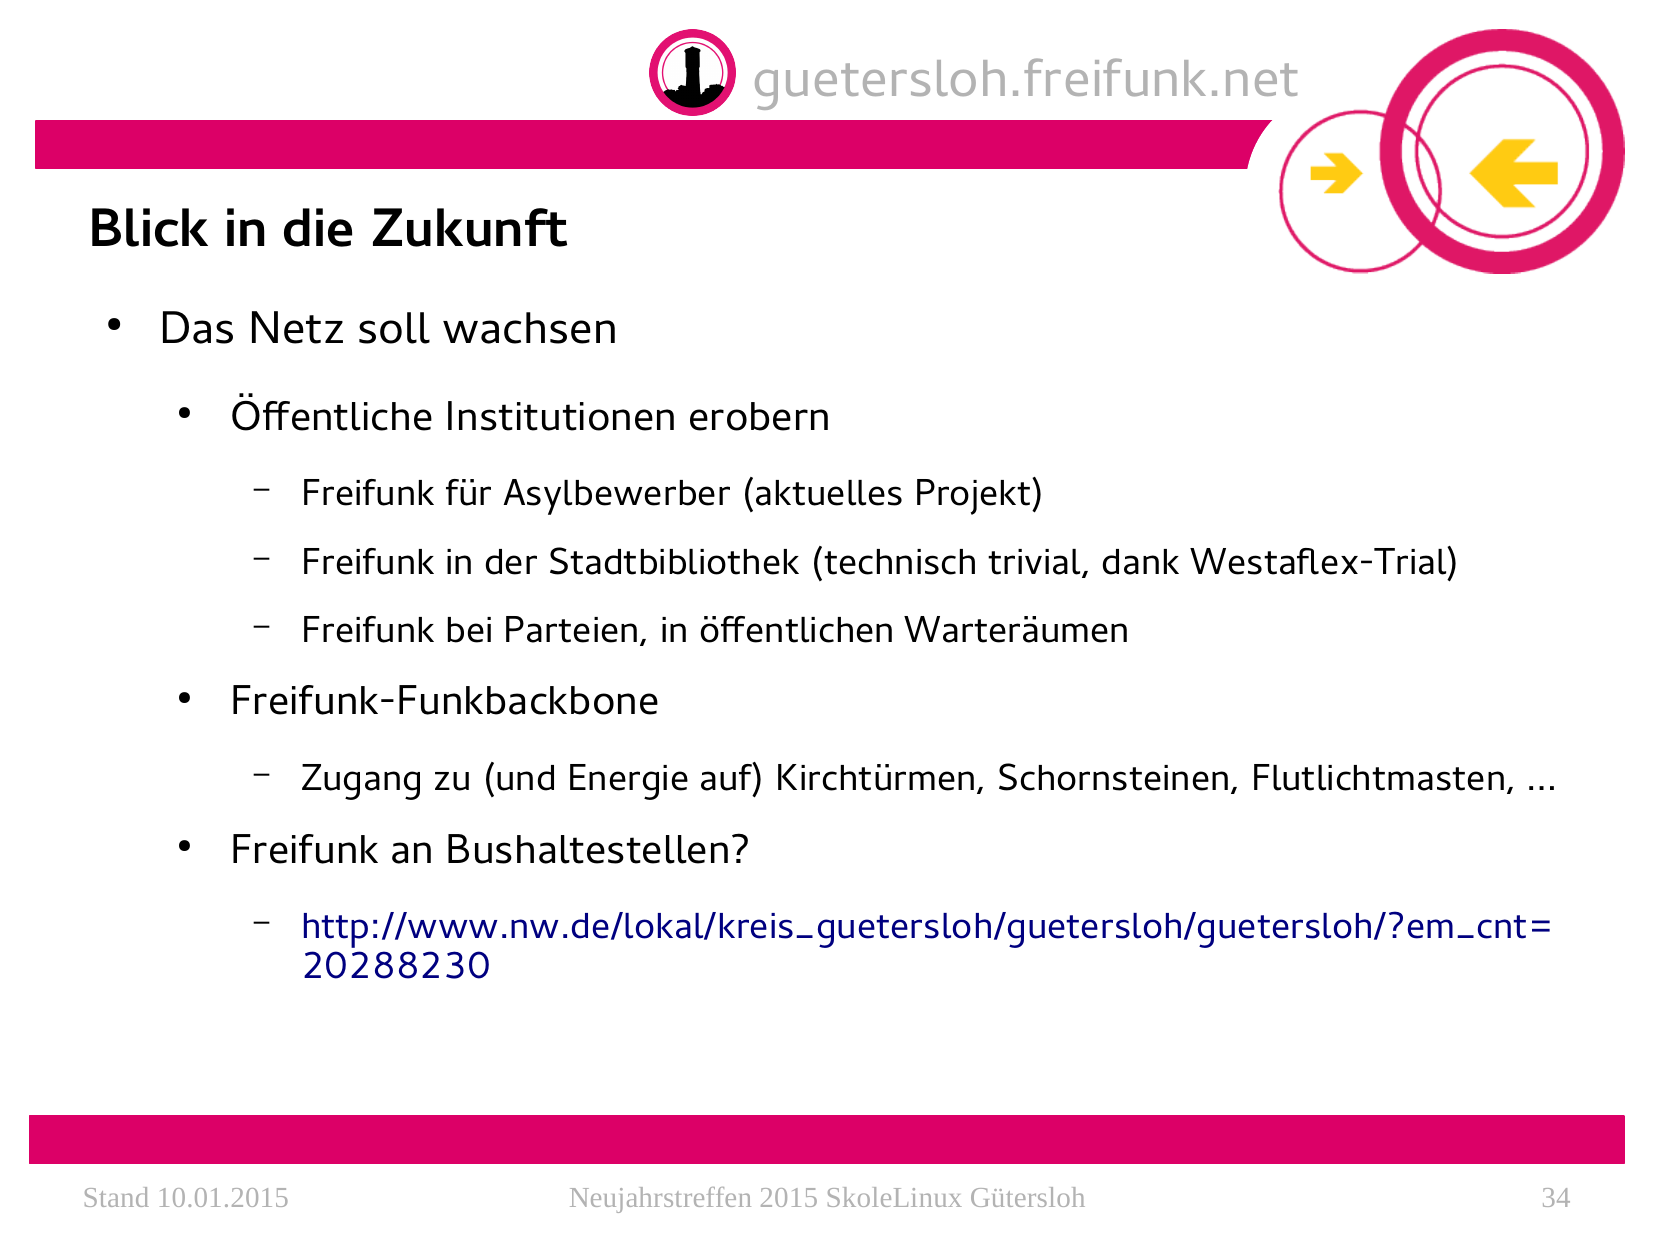

# Blick in die Zukunft
Das Netz soll wachsen
Öffentliche Institutionen erobern
Freifunk für Asylbewerber (aktuelles Projekt)
Freifunk in der Stadtbibliothek (technisch trivial, dank Westaflex-Trial)
Freifunk bei Parteien, in öffentlichen Warteräumen
Freifunk-Funkbackbone
Zugang zu (und Energie auf) Kirchtürmen, Schornsteinen, Flutlichtmasten, …
Freifunk an Bushaltestellen?
http://www.nw.de/lokal/kreis_guetersloh/guetersloh/guetersloh/?em_cnt=20288230
Stand 10.01.2015
Neujahrstreffen 2015 SkoleLinux Gütersloh
34